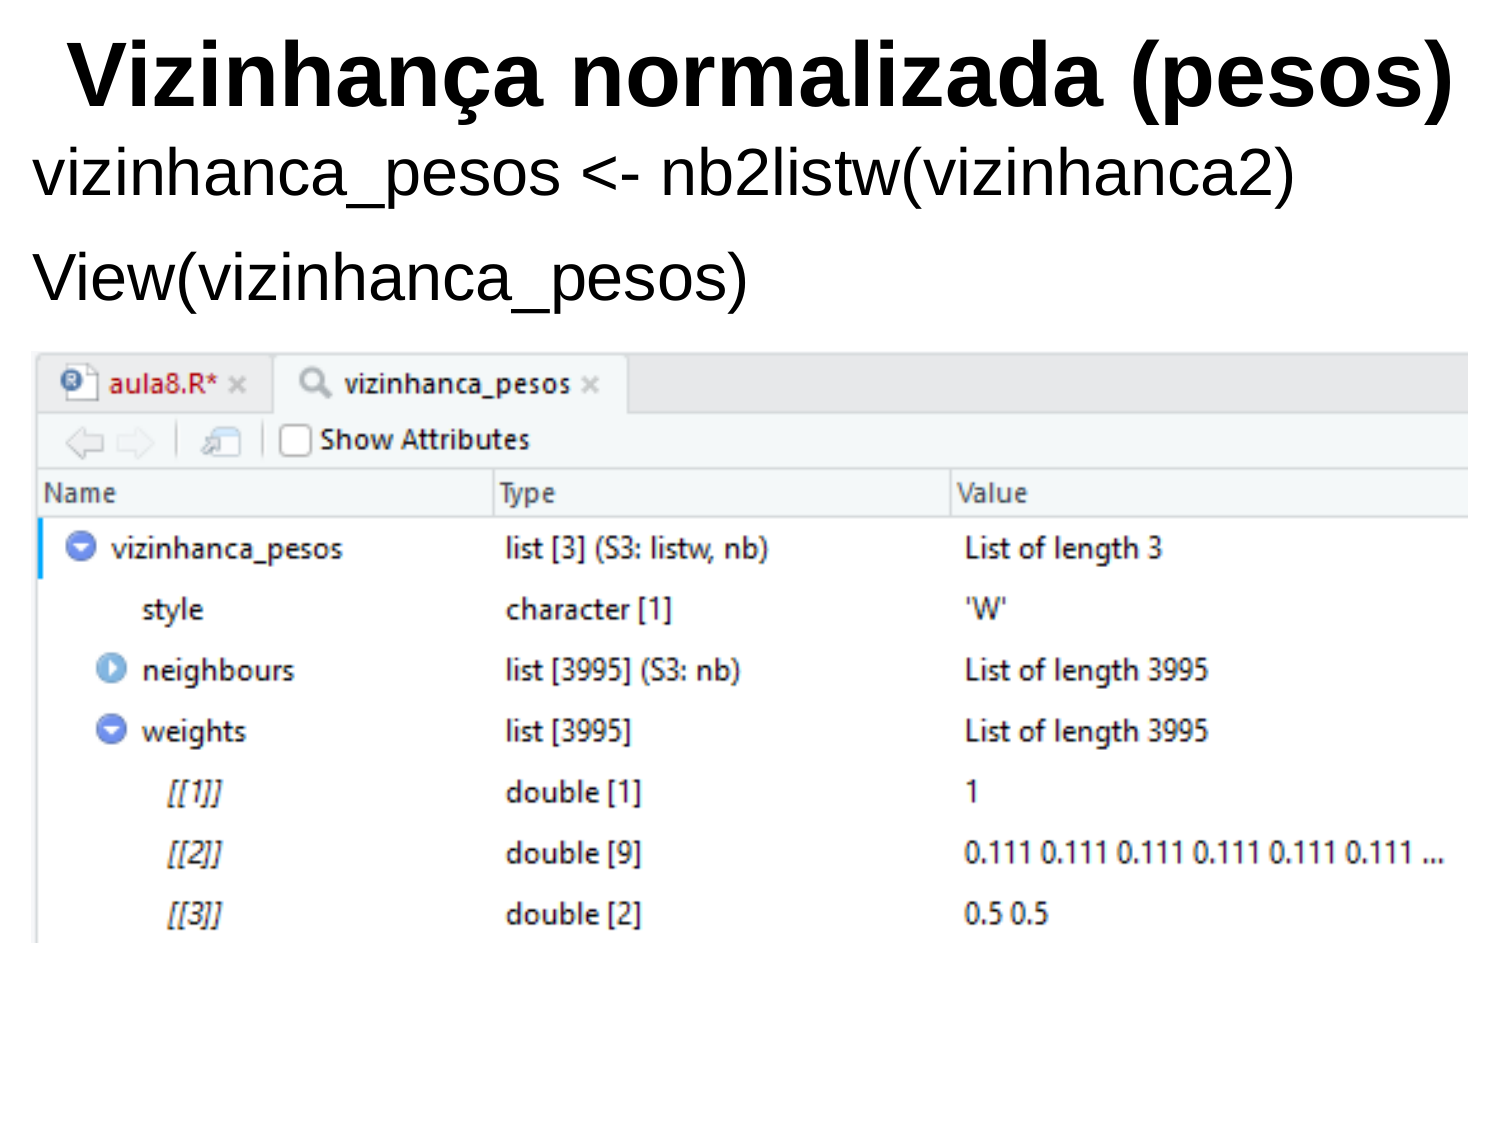

# Vizinhança normalizada (pesos)
vizinhanca_pesos <- nb2listw(vizinhanca2)
View(vizinhanca_pesos)